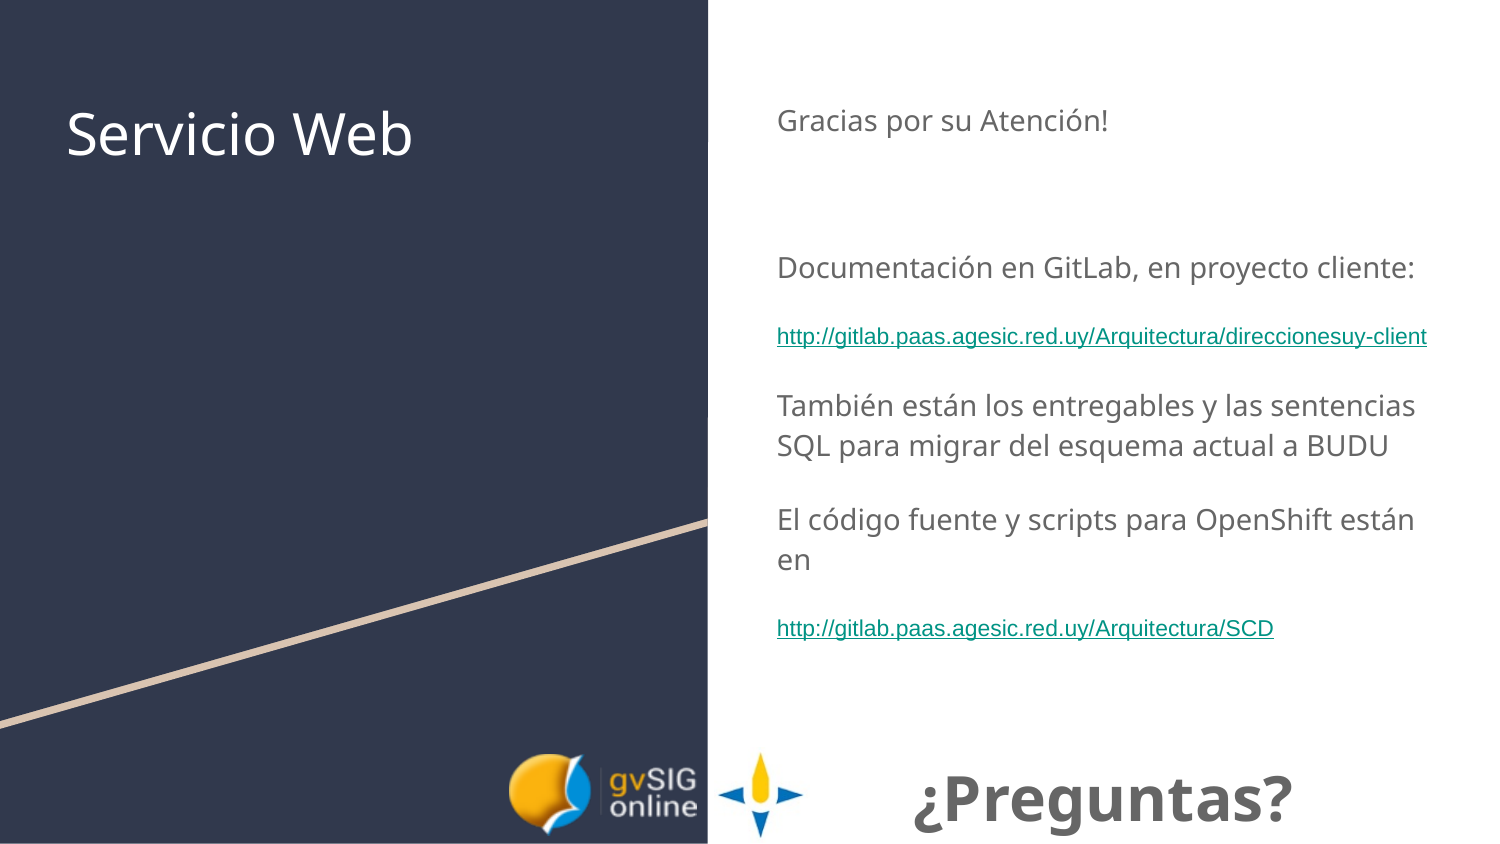

# Servicio Web
Gracias por su Atención!
Documentación en GitLab, en proyecto cliente:
http://gitlab.paas.agesic.red.uy/Arquitectura/direccionesuy-client
También están los entregables y las sentencias SQL para migrar del esquema actual a BUDU
El código fuente y scripts para OpenShift están en
http://gitlab.paas.agesic.red.uy/Arquitectura/SCD
¿Preguntas?